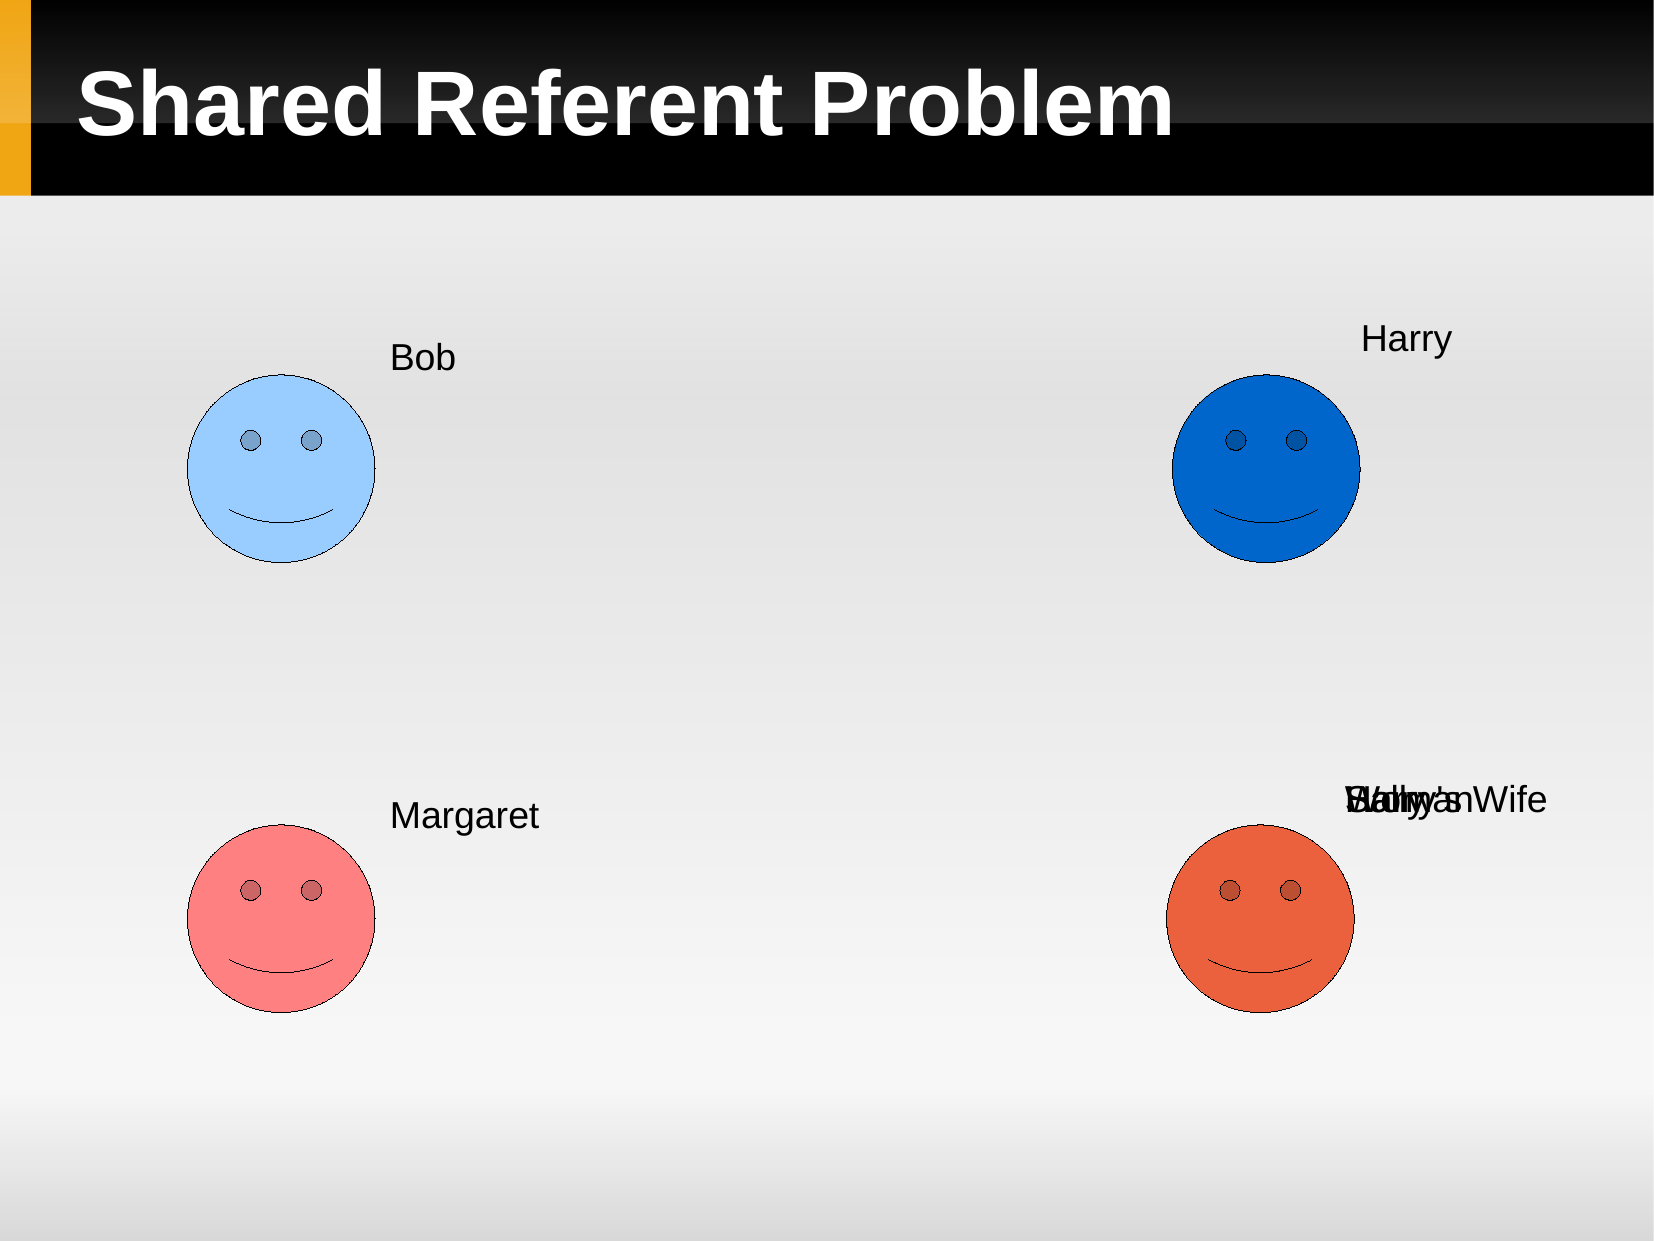

# Shared Referent Problem
Harry
Bob
Woman
Harry's Wife
Sally
Margaret